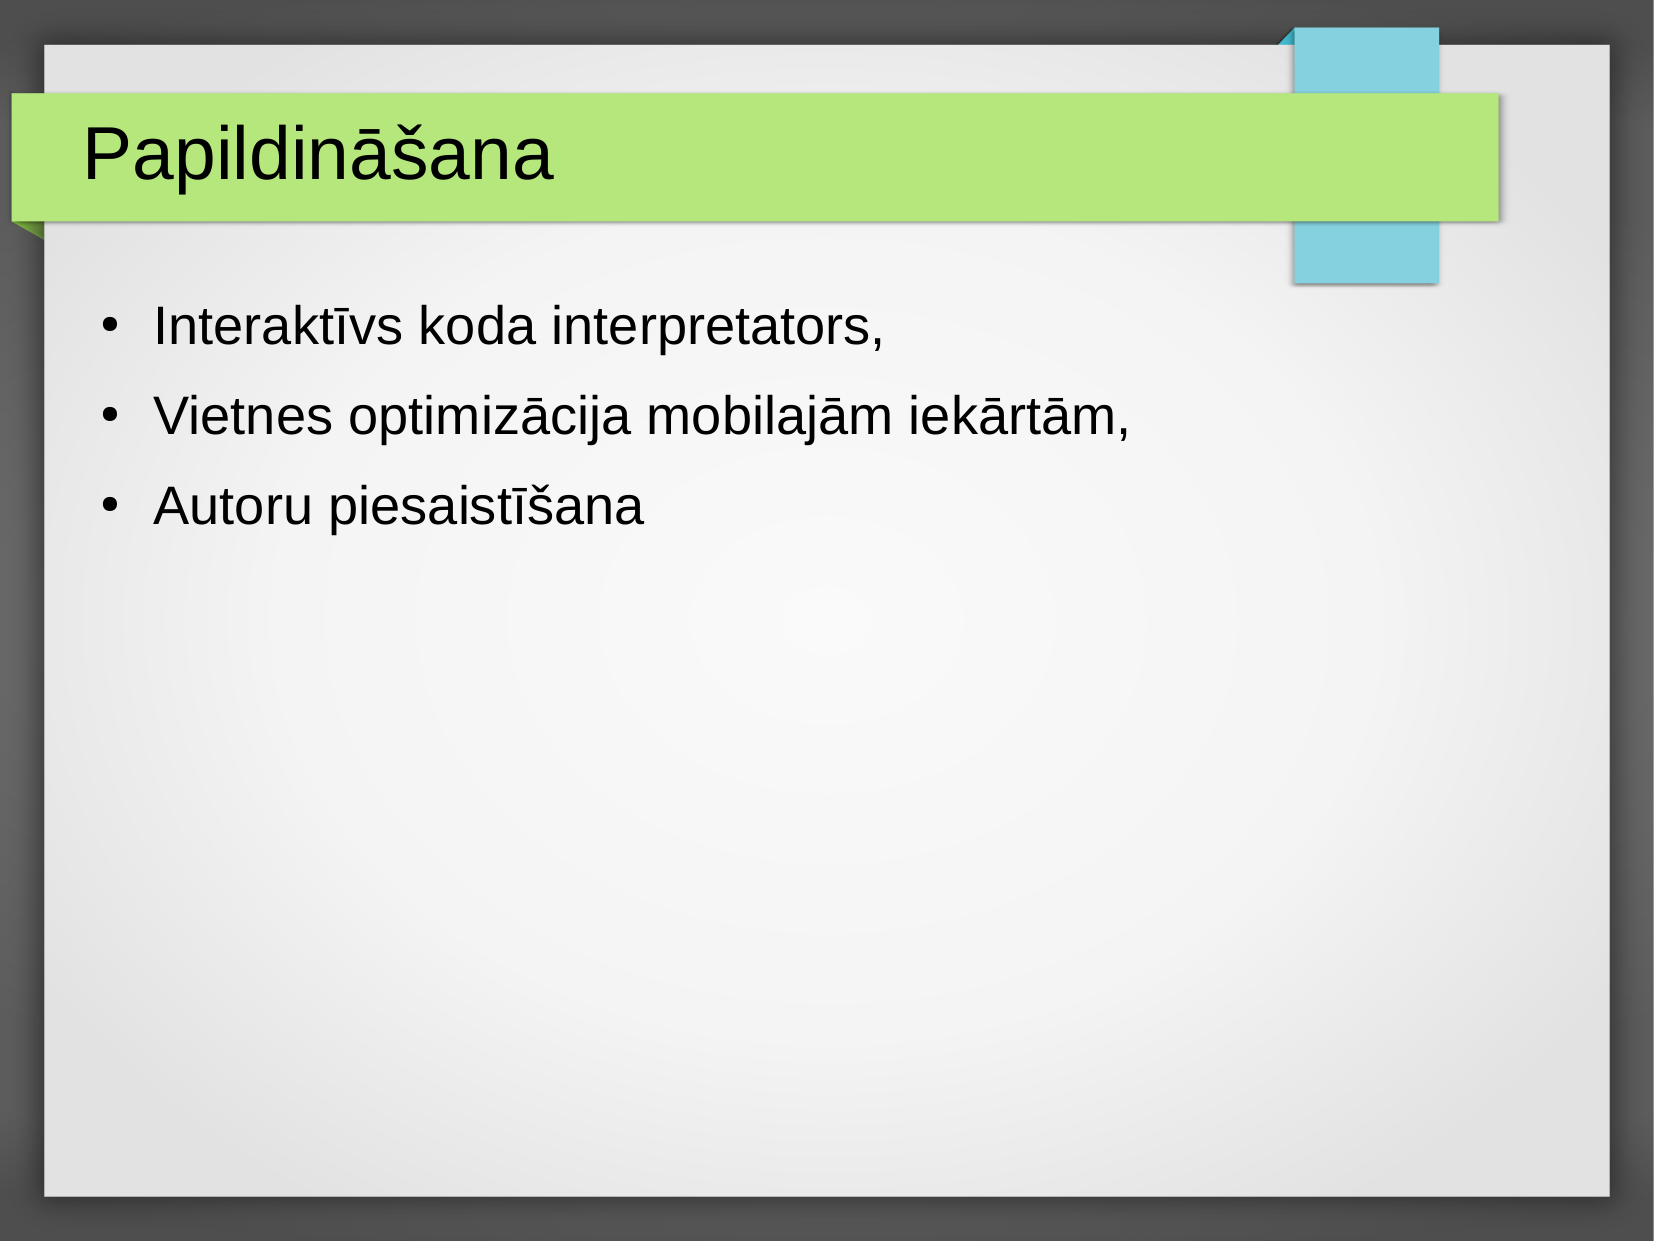

# Papildināšana
Interaktīvs koda interpretators,
Vietnes optimizācija mobilajām iekārtām,
Autoru piesaistīšana